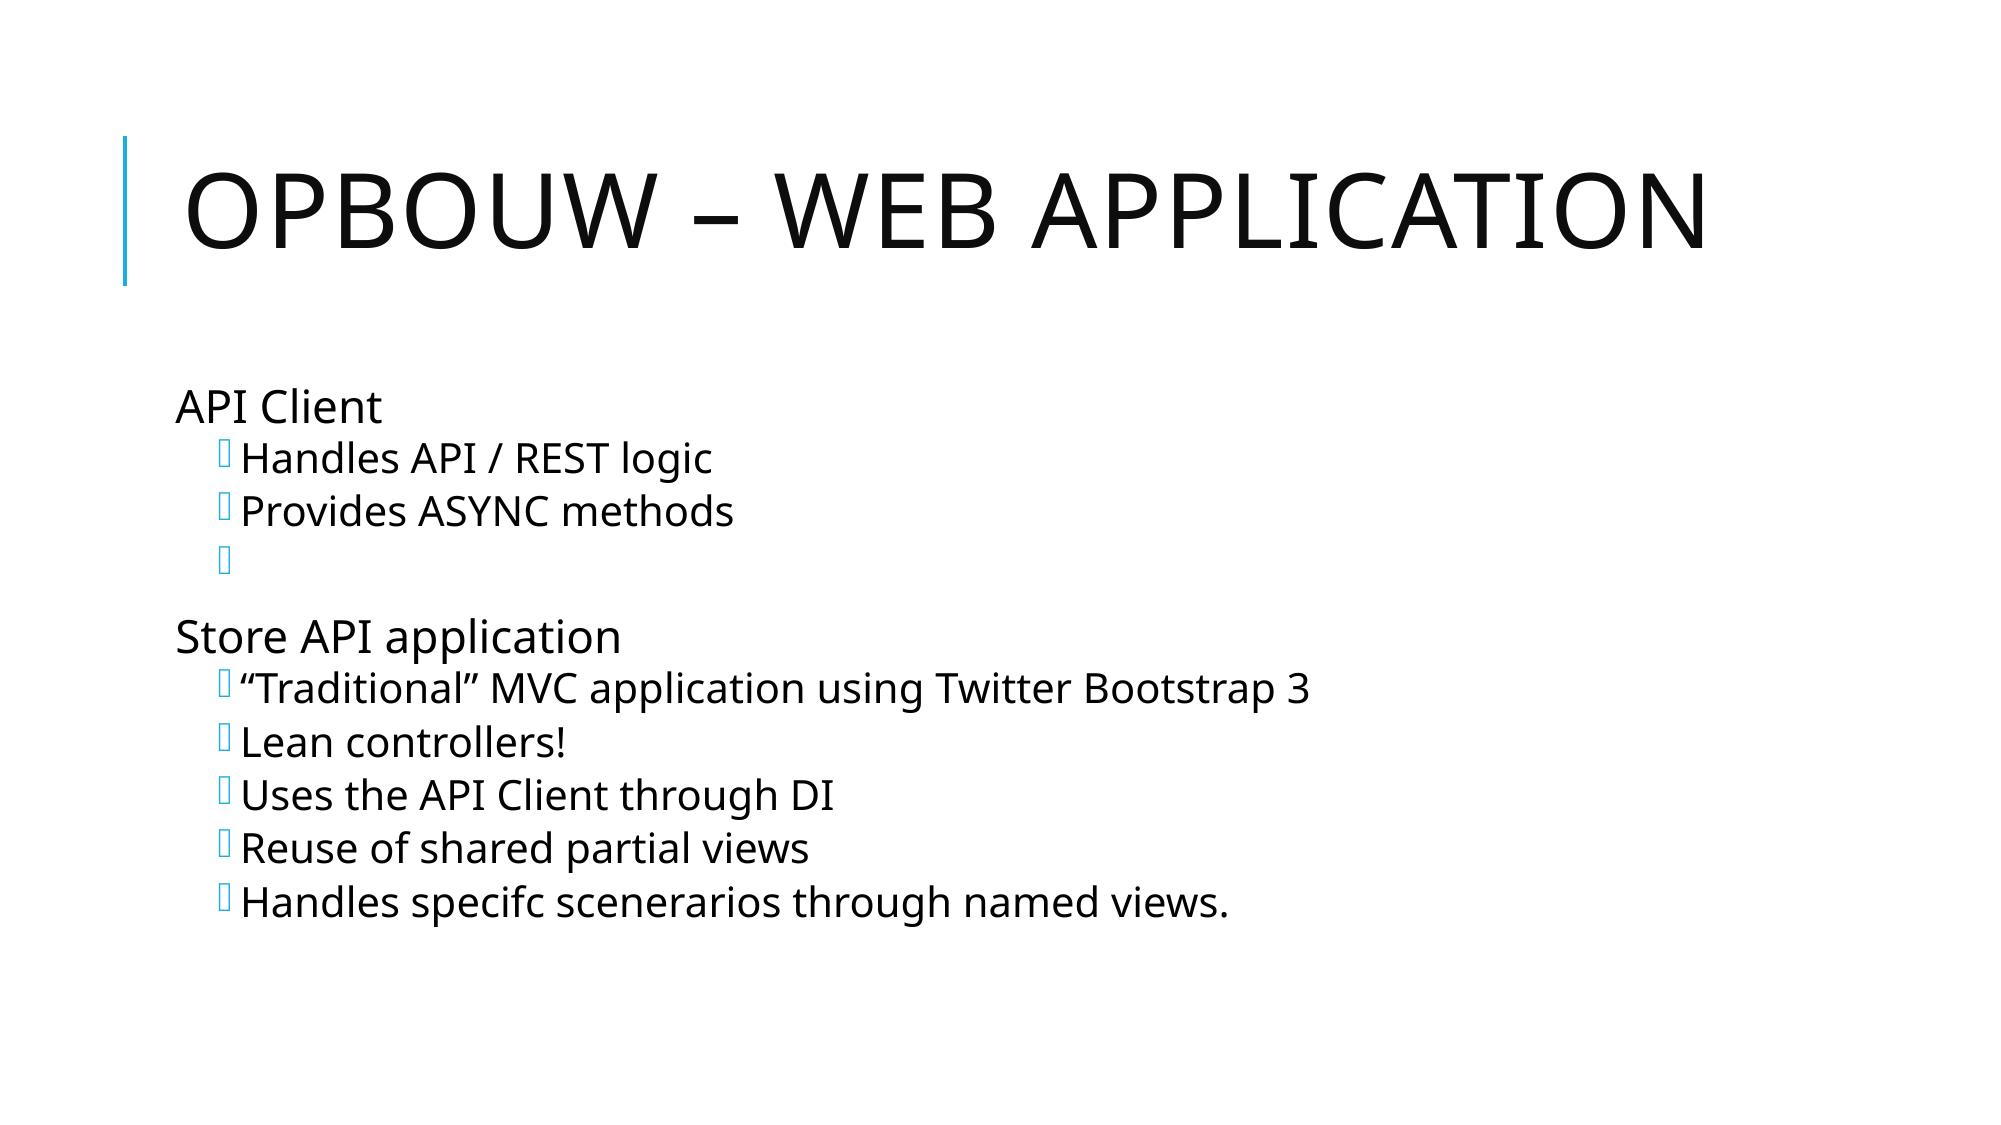

# Opbouw – web application
API Client
Handles API / REST logic
Provides ASYNC methods
Store API application
“Traditional” MVC application using Twitter Bootstrap 3
Lean controllers!
Uses the API Client through DI
Reuse of shared partial views
Handles specifc scenerarios through named views.